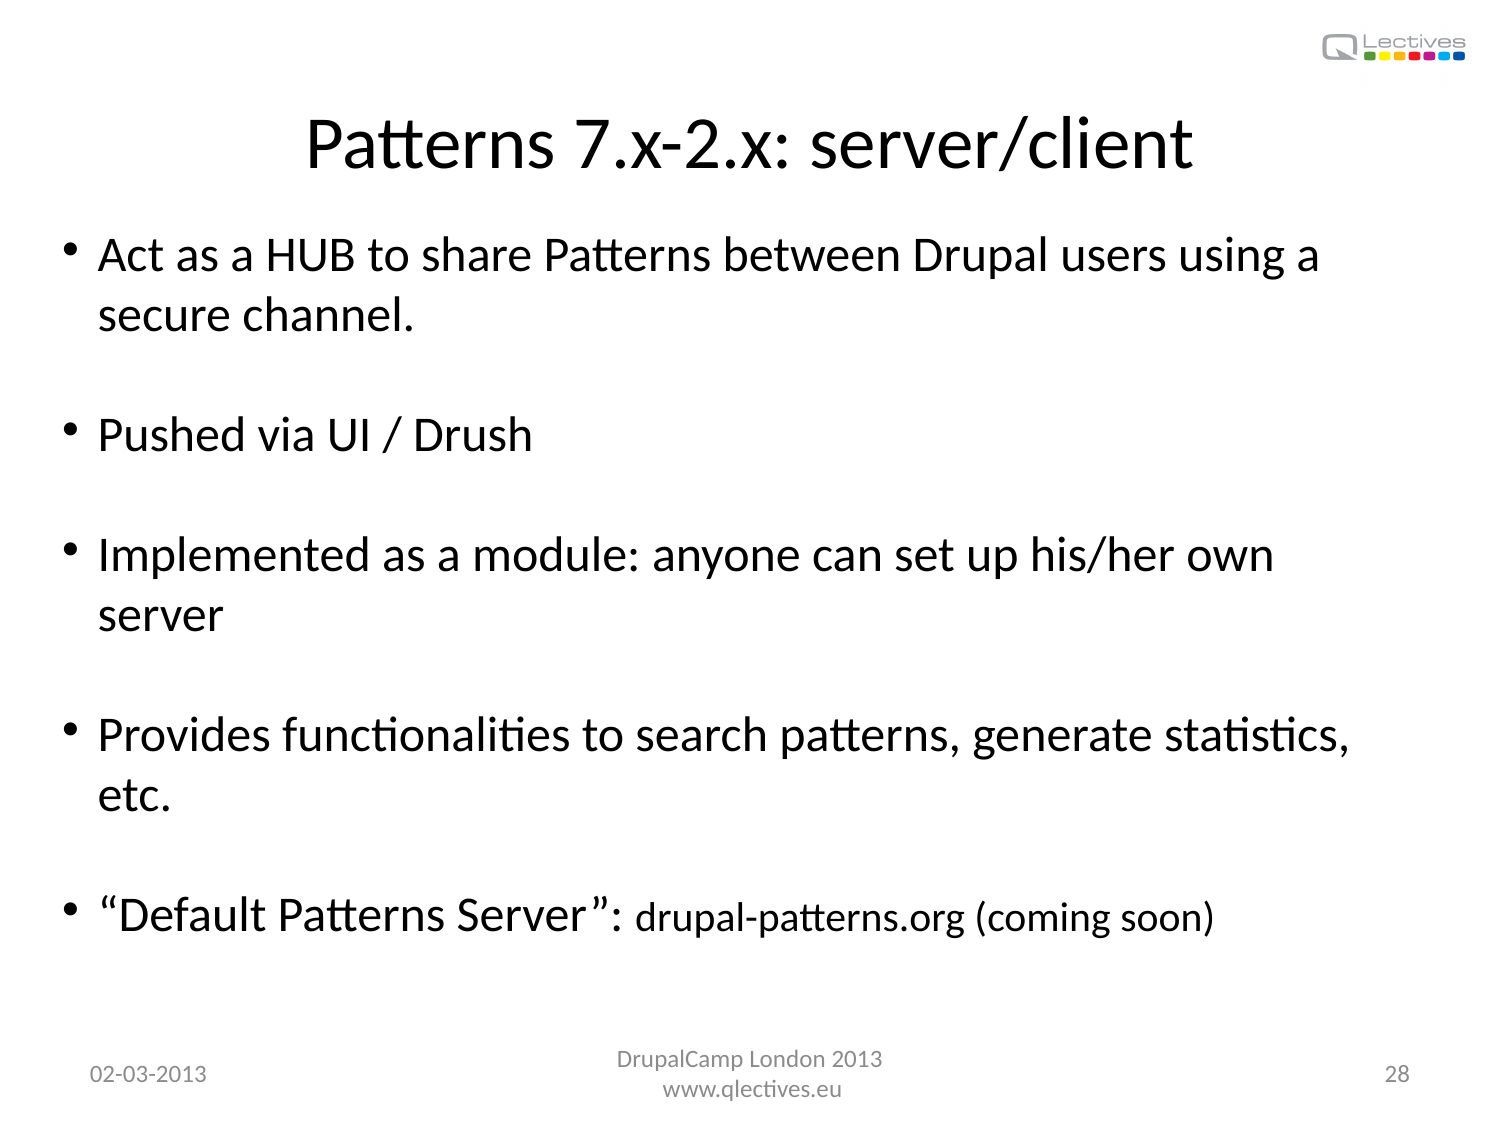

Patterns 7.x-2.x: server/client
Act as a HUB to share Patterns between Drupal users using a secure channel.
Pushed via UI / Drush
Implemented as a module: anyone can set up his/her own server
Provides functionalities to search patterns, generate statistics, etc.
“Default Patterns Server”: drupal-patterns.org (coming soon)
02-03-2013
DrupalCamp London 2013
 www.qlectives.eu